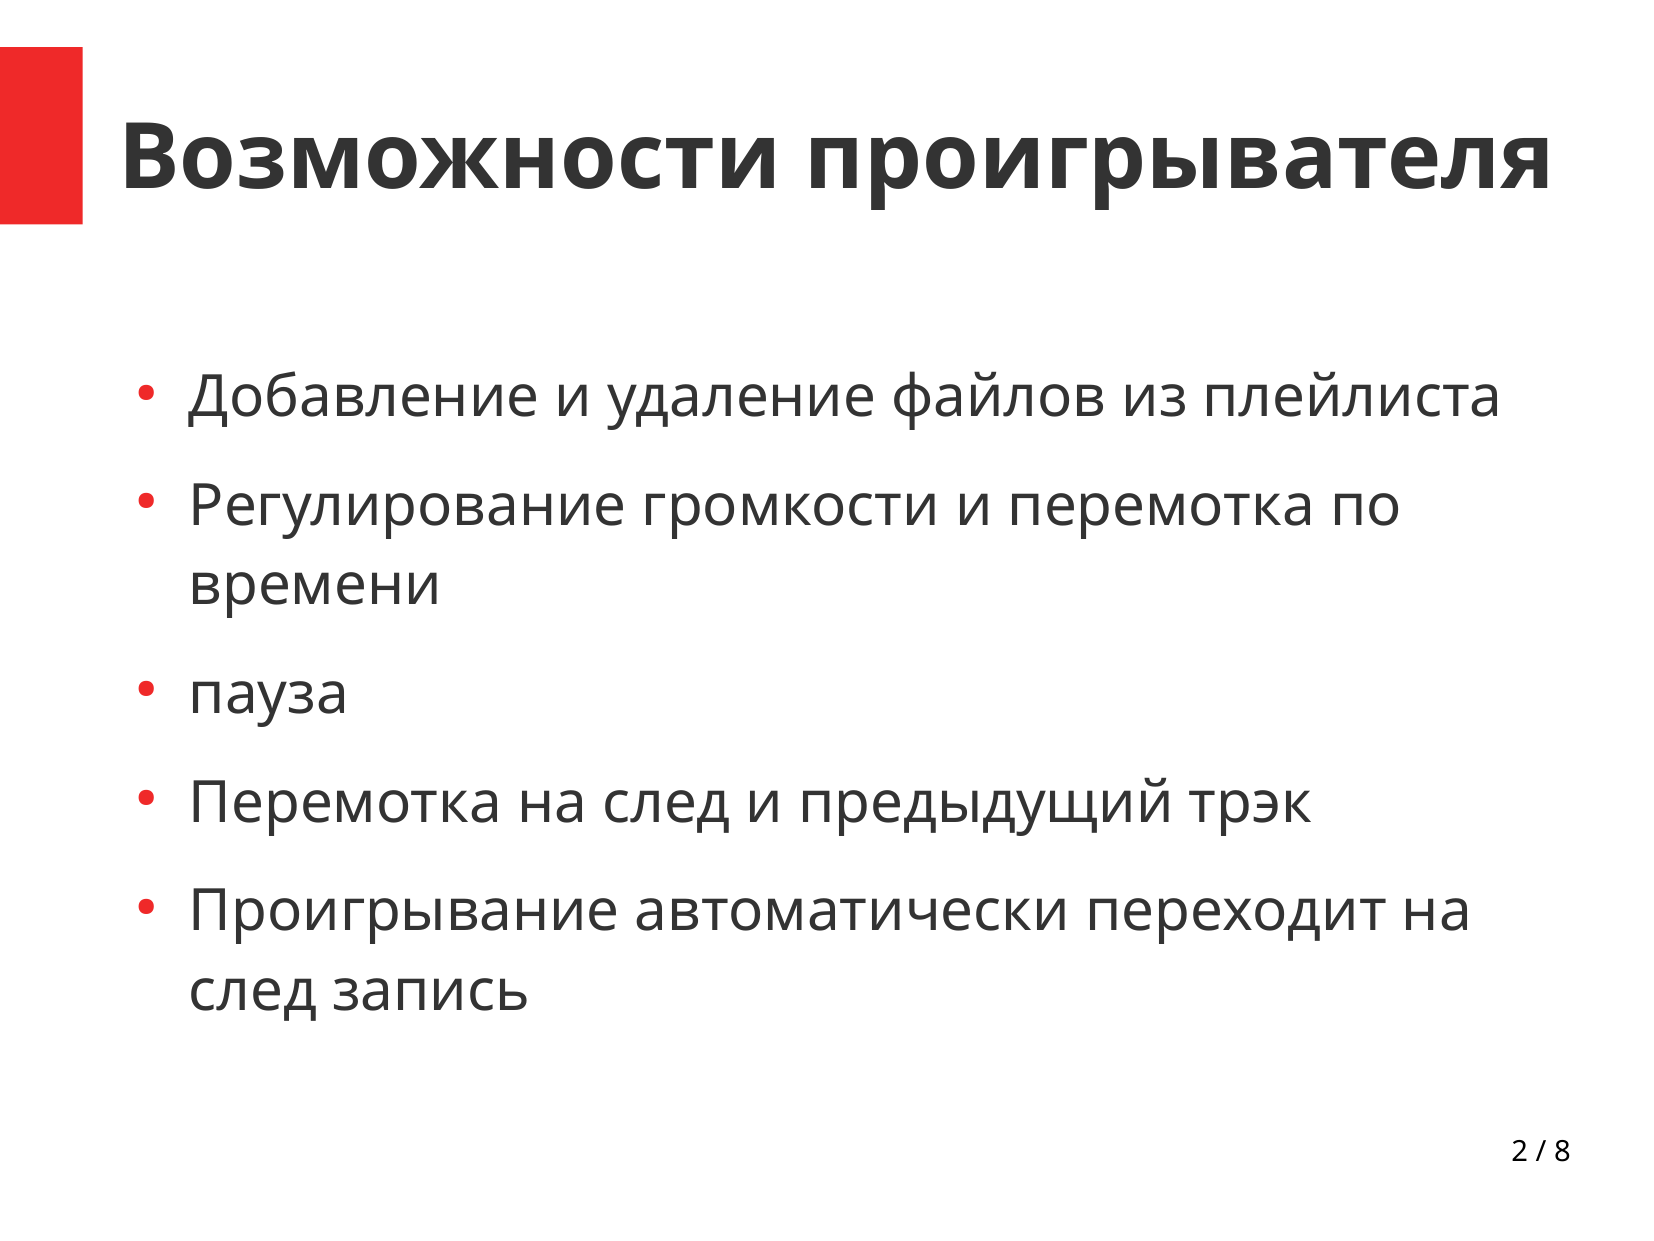

# Возможности проигрывателя
Добавление и удаление файлов из плейлиста
Регулирование громкости и перемотка по времени
пауза
Перемотка на след и предыдущий трэк
Проигрывание автоматически переходит на след запись
2